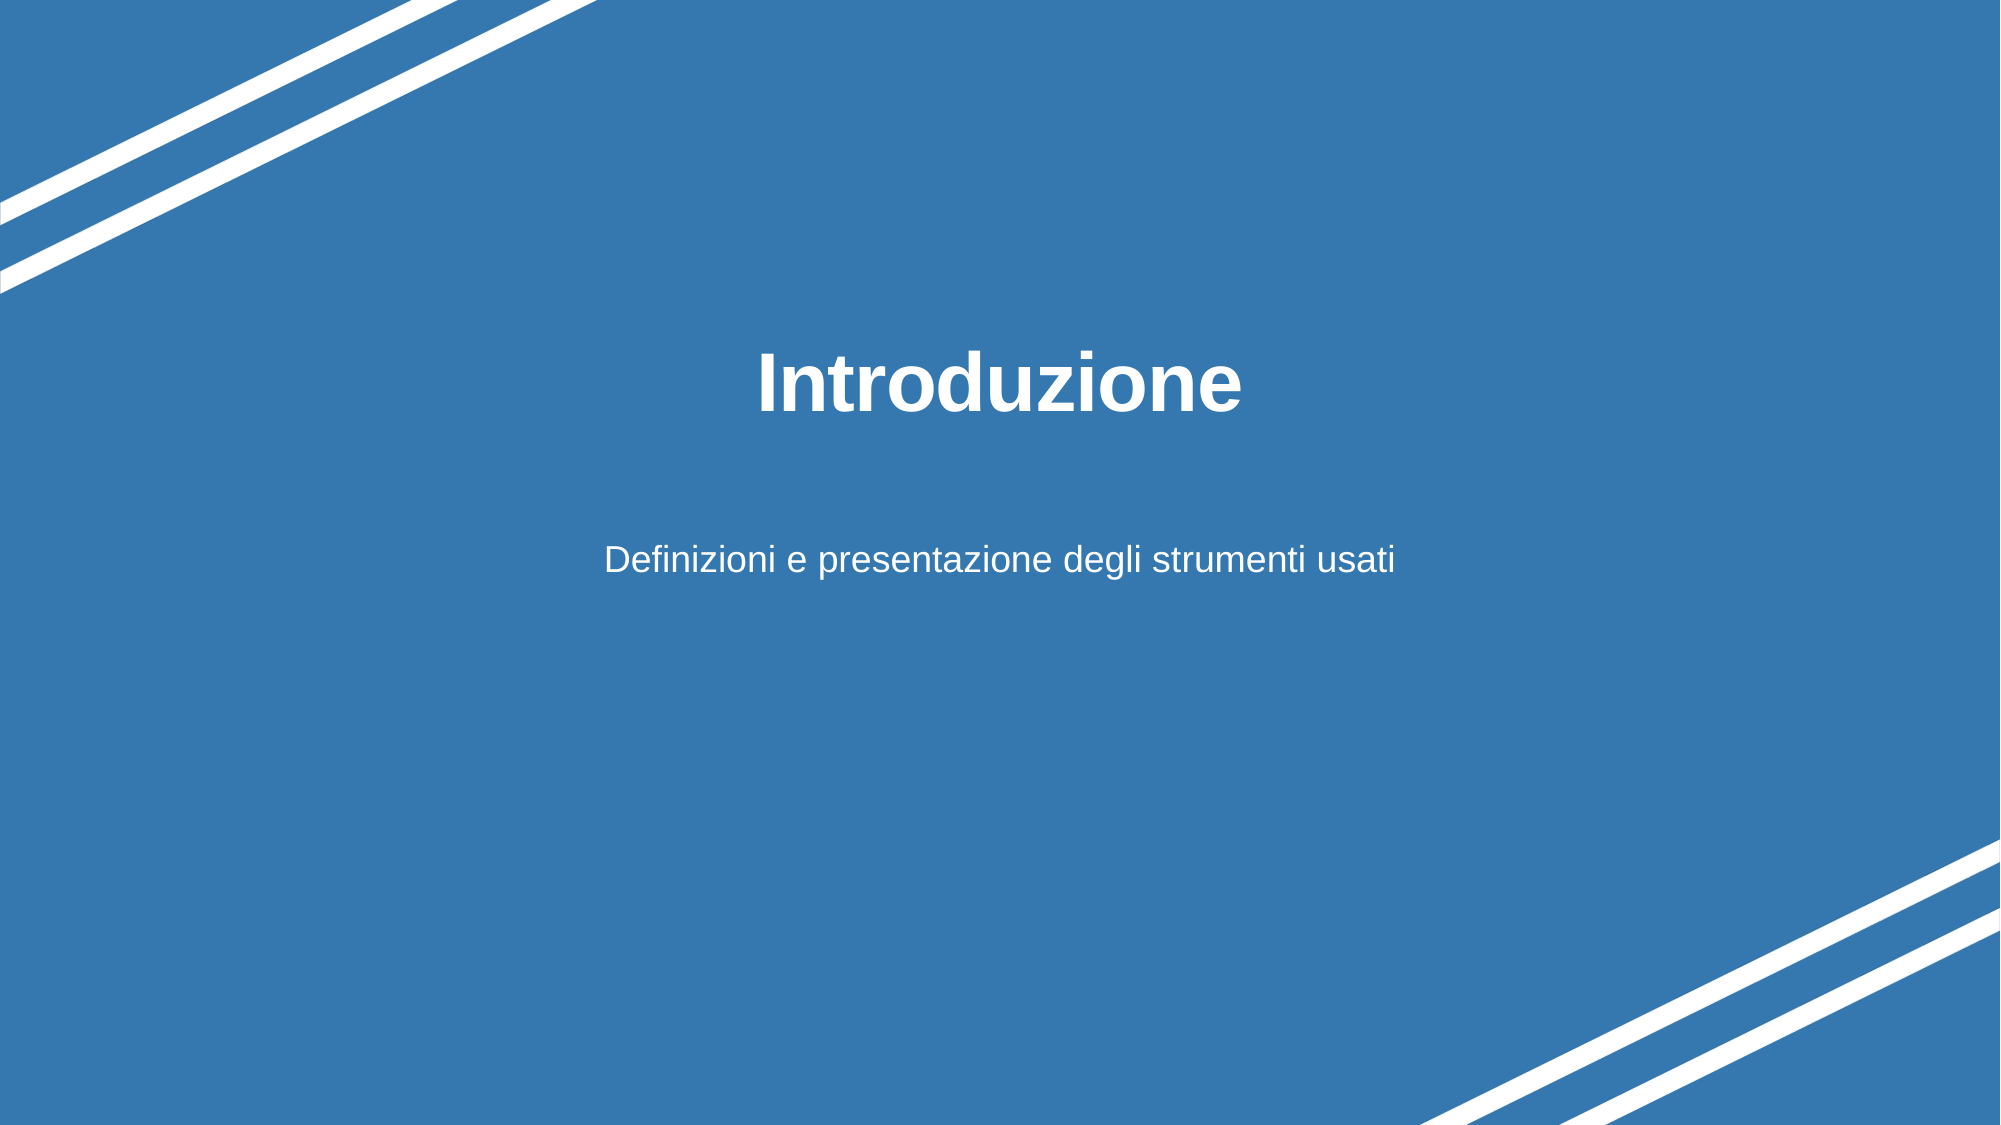

# Introduzione
Definizioni e presentazione degli strumenti usati